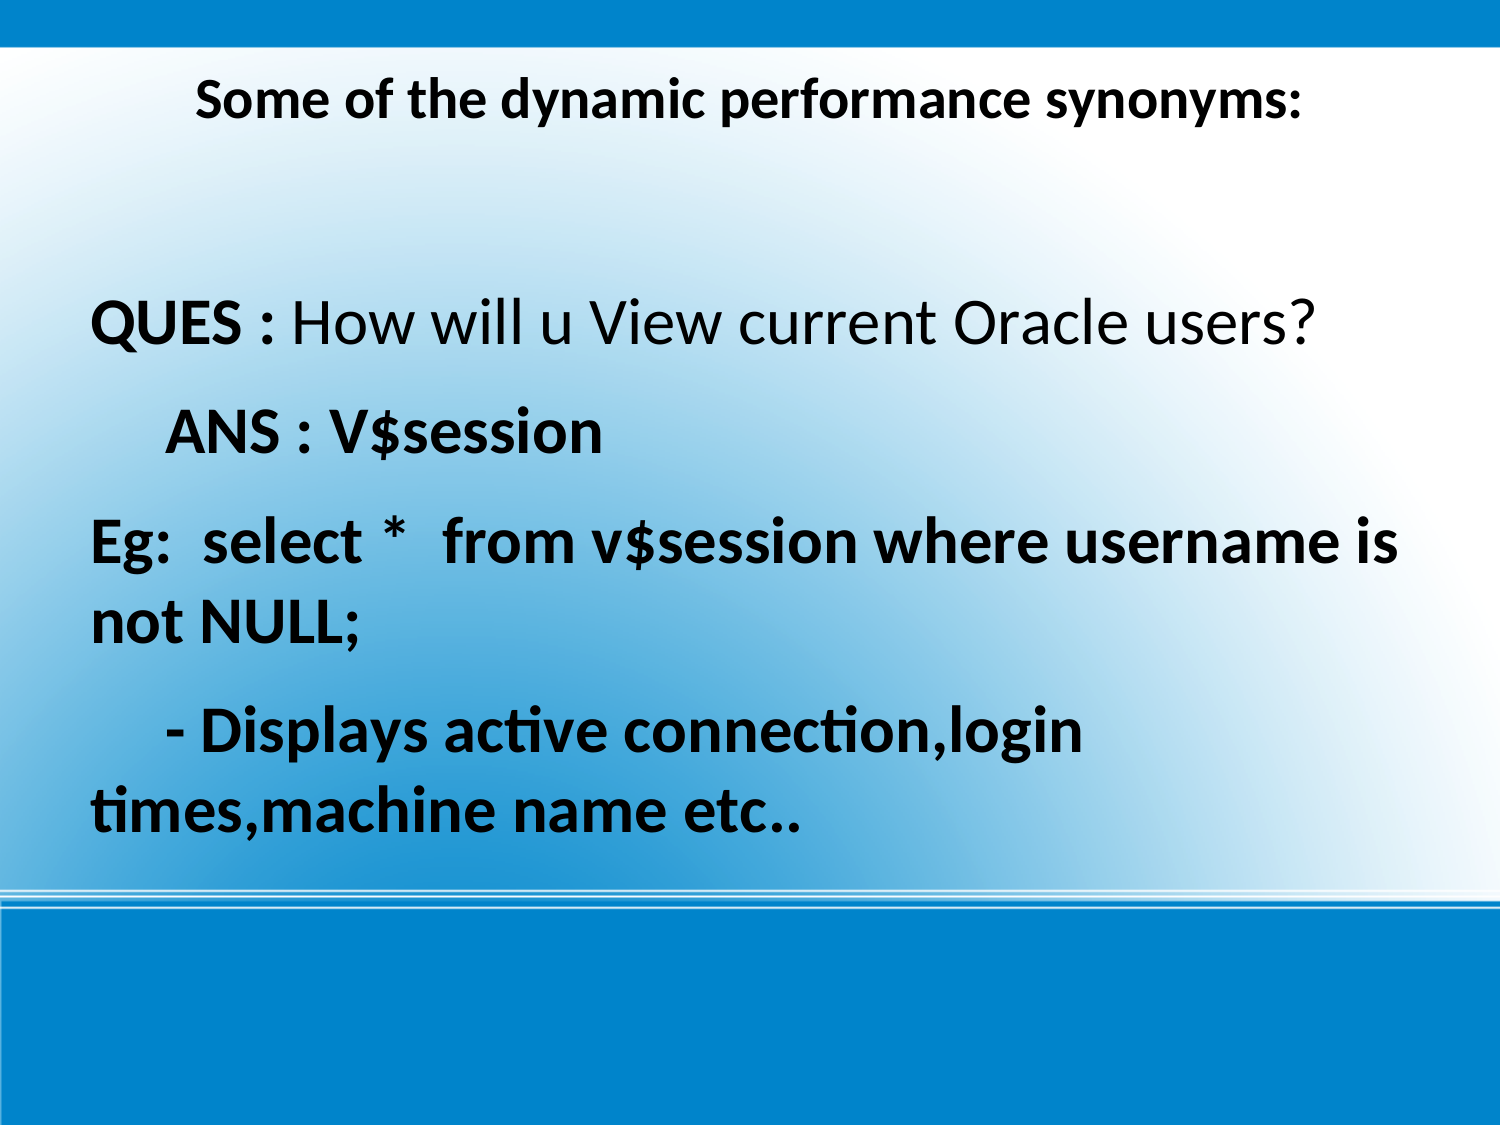

# Some of the dynamic performance synonyms:
QUES : How will u View current Oracle users?
	ANS : V$session
Eg: select * from v$session where username is not NULL;
 	- Displays active connection,login times,machine name etc..